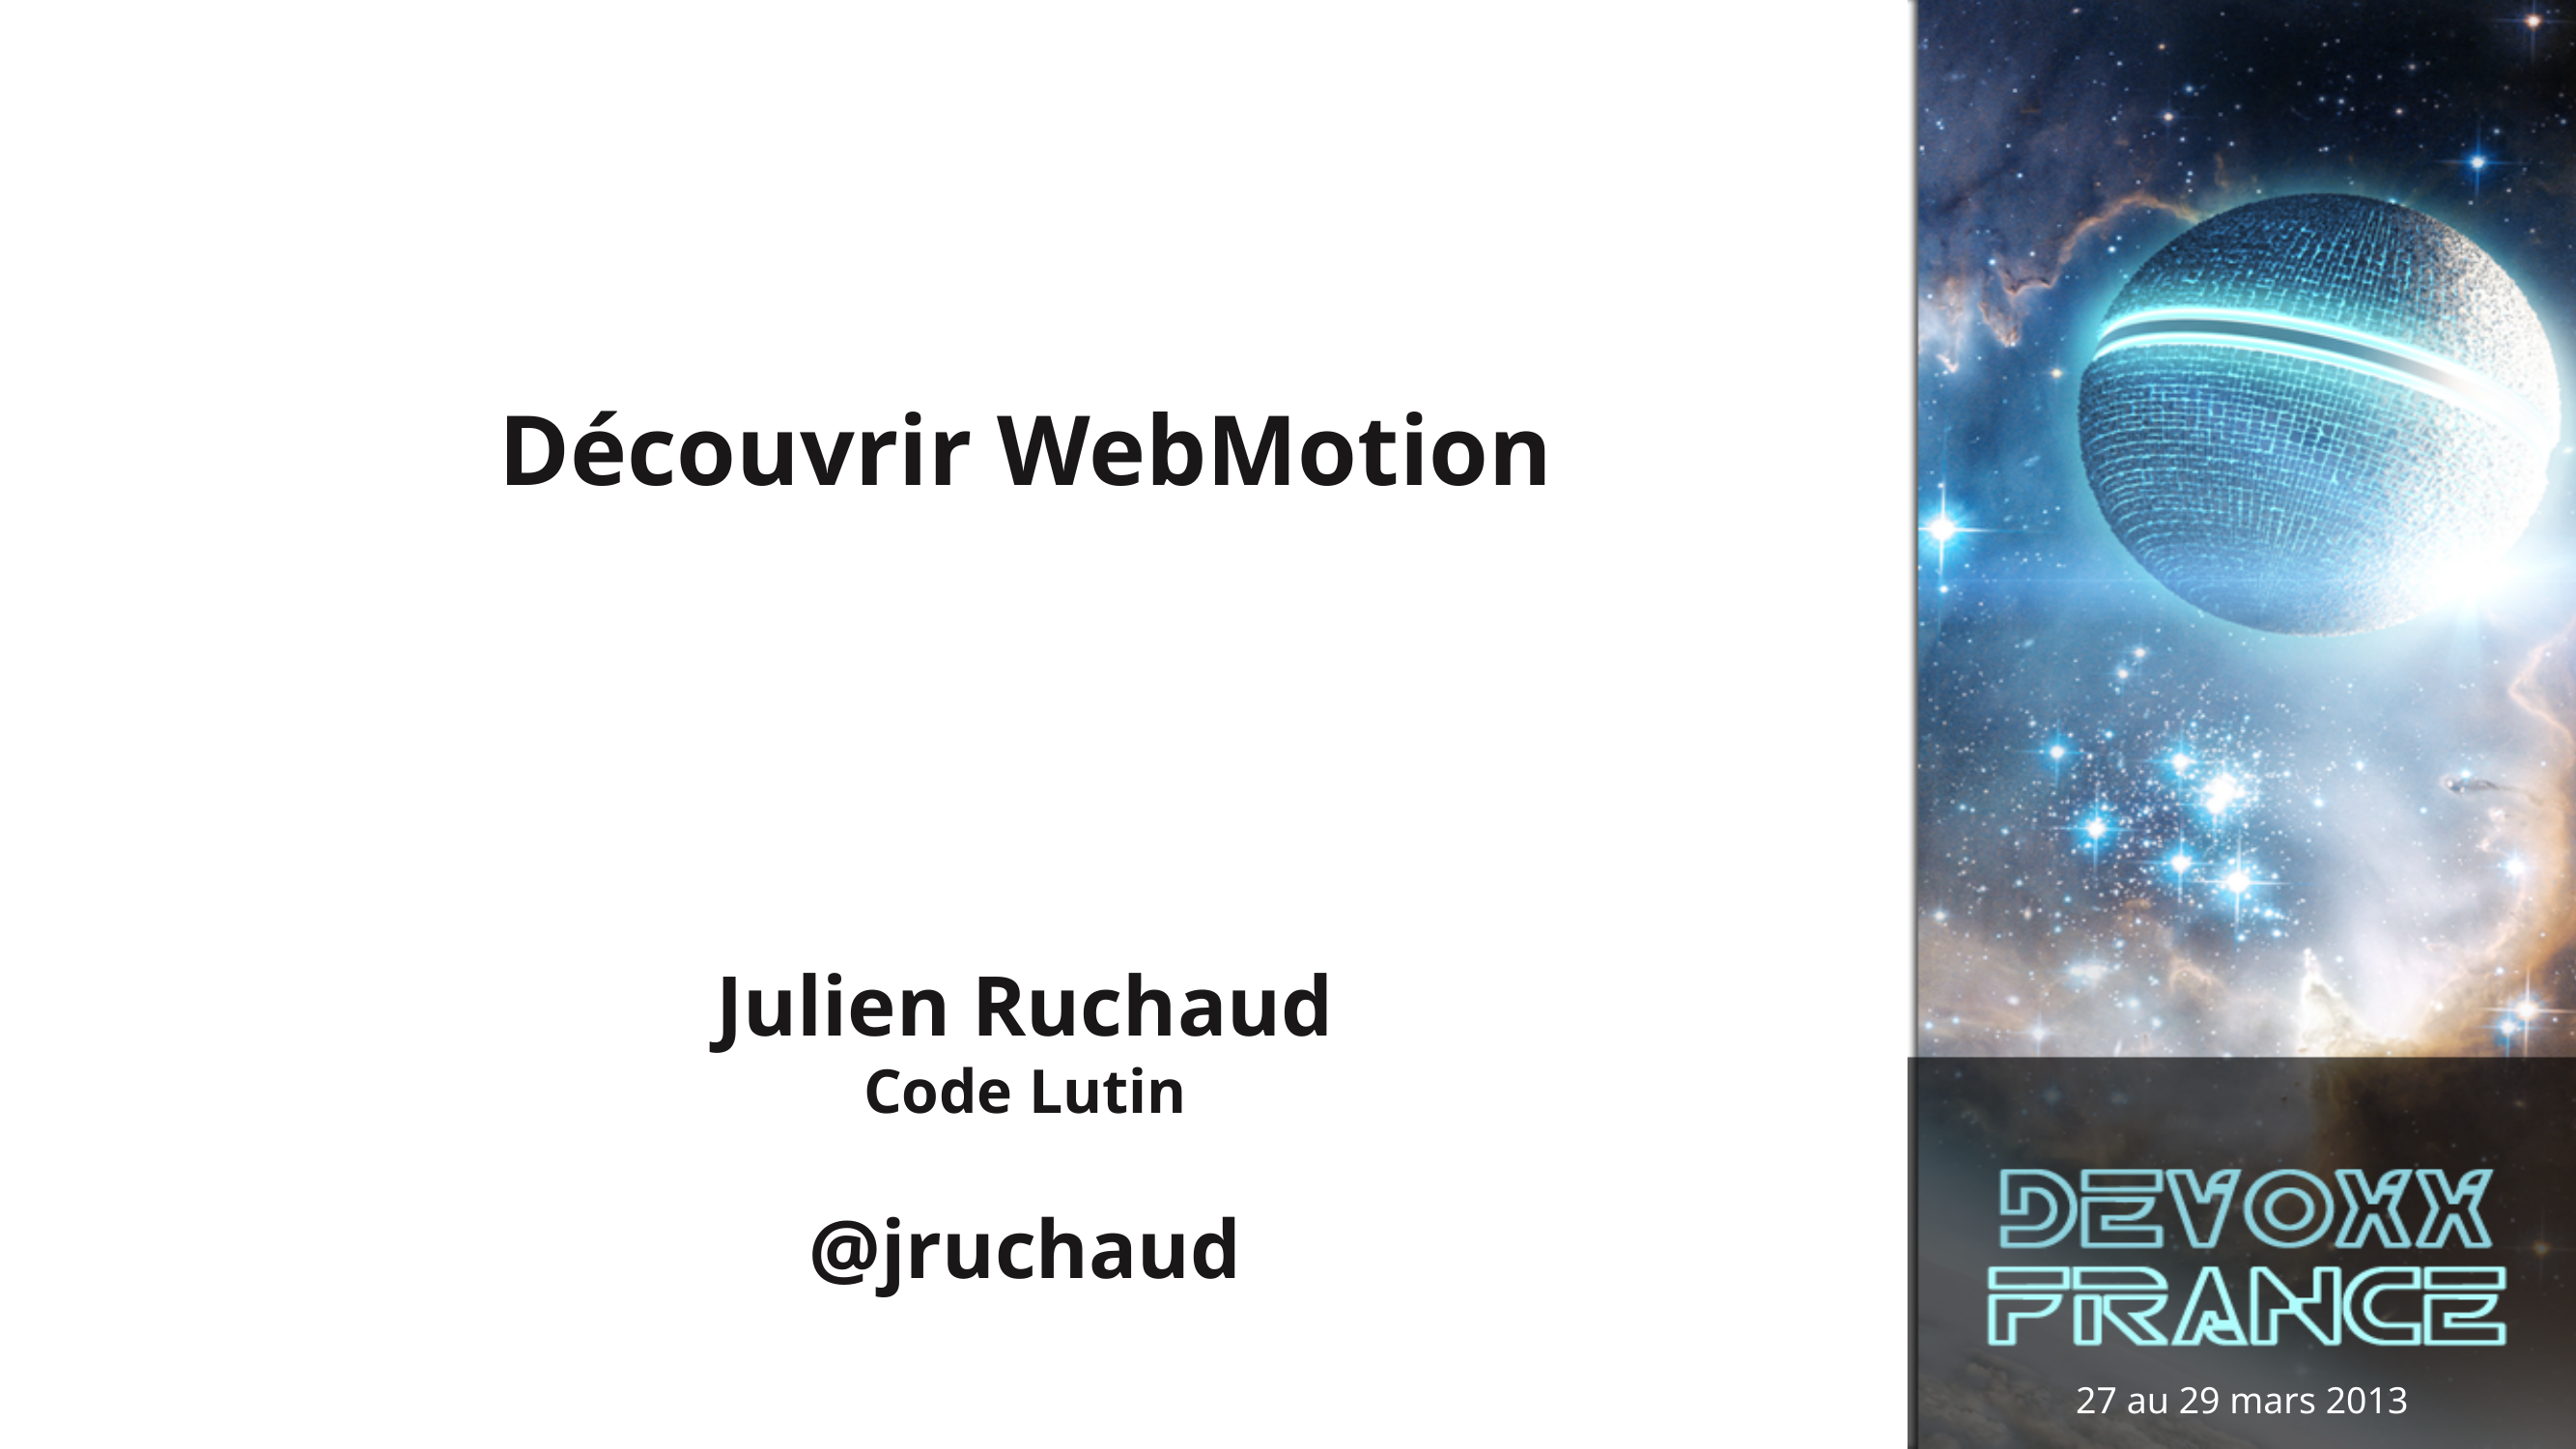

# Découvrir WebMotion
Julien Ruchaud
Code Lutin
@jruchaud